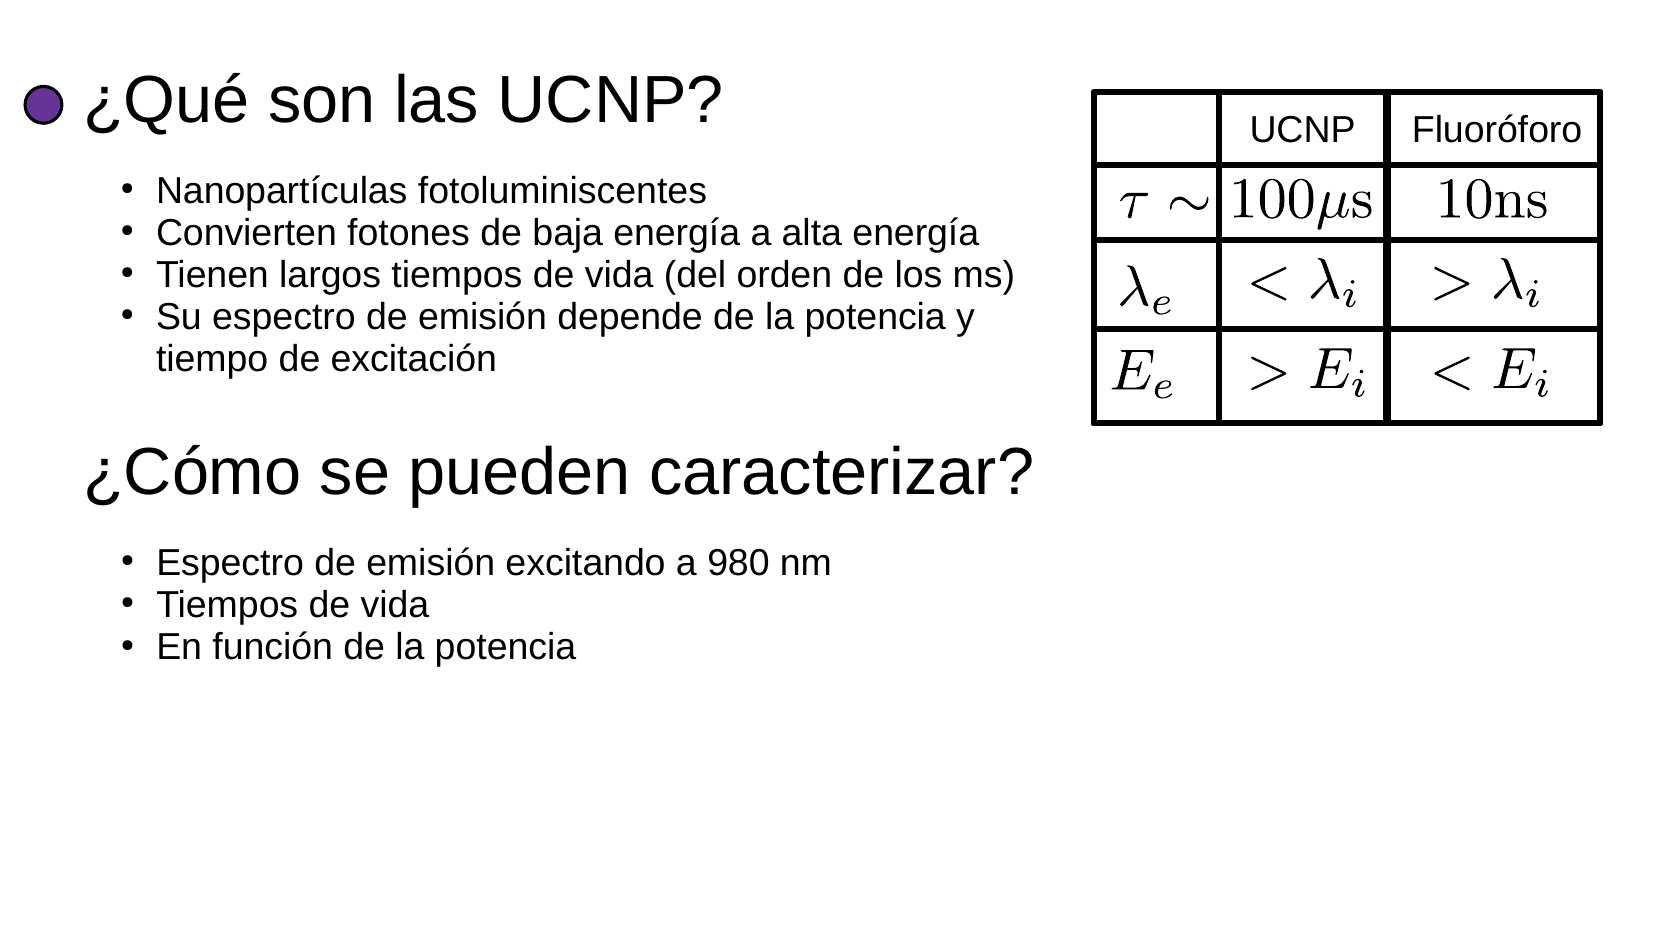

# ¿Qué son las UCNP?
UCNP
Fluoróforo
Nanopartículas fotoluminiscentes
Convierten fotones de baja energía a alta energía
Tienen largos tiempos de vida (del orden de los ms)
Su espectro de emisión depende de la potencia y tiempo de excitación
¿Cómo se pueden caracterizar?
Espectro de emisión excitando a 980 nm
Tiempos de vida
En función de la potencia